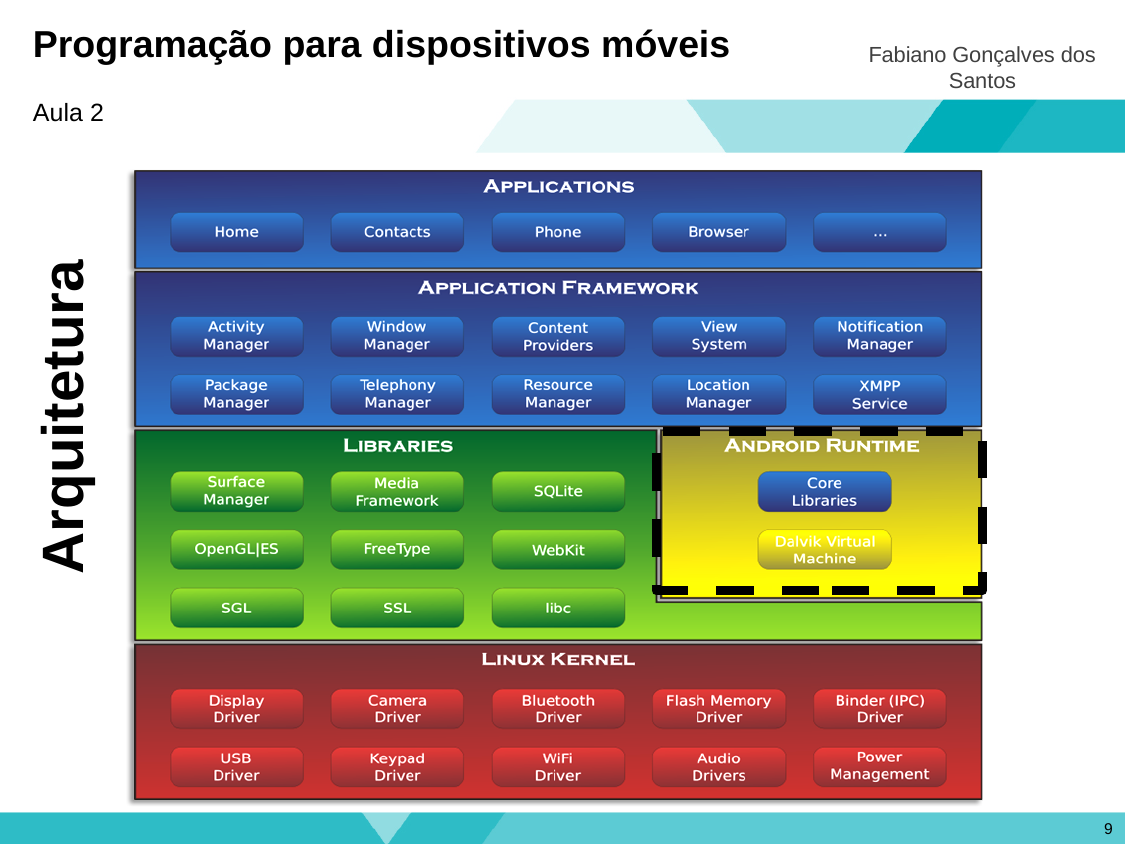

# Programação para dispositivos móveis
Fabiano Gonçalves dos Santos
Aula 2
Arquitetura